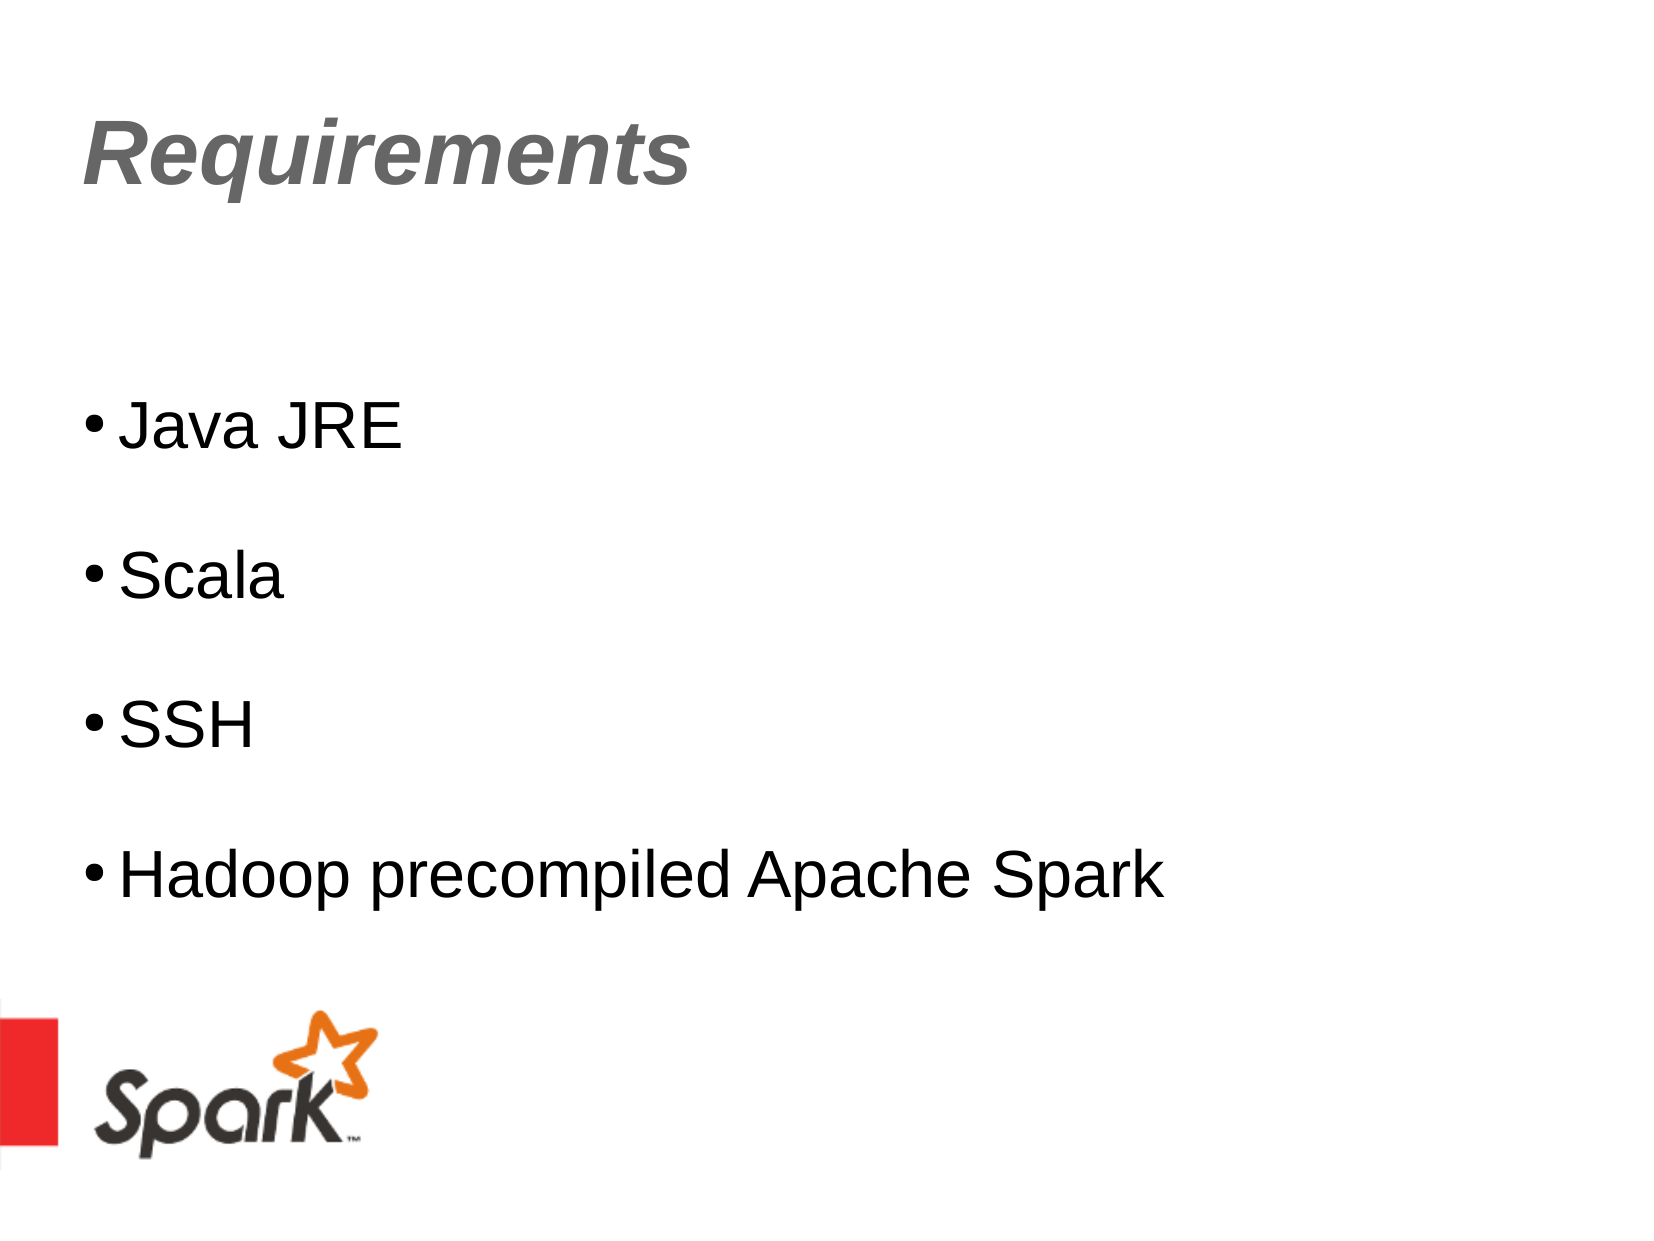

# Requirements
Java JRE
Scala
SSH
Hadoop precompiled Apache Spark